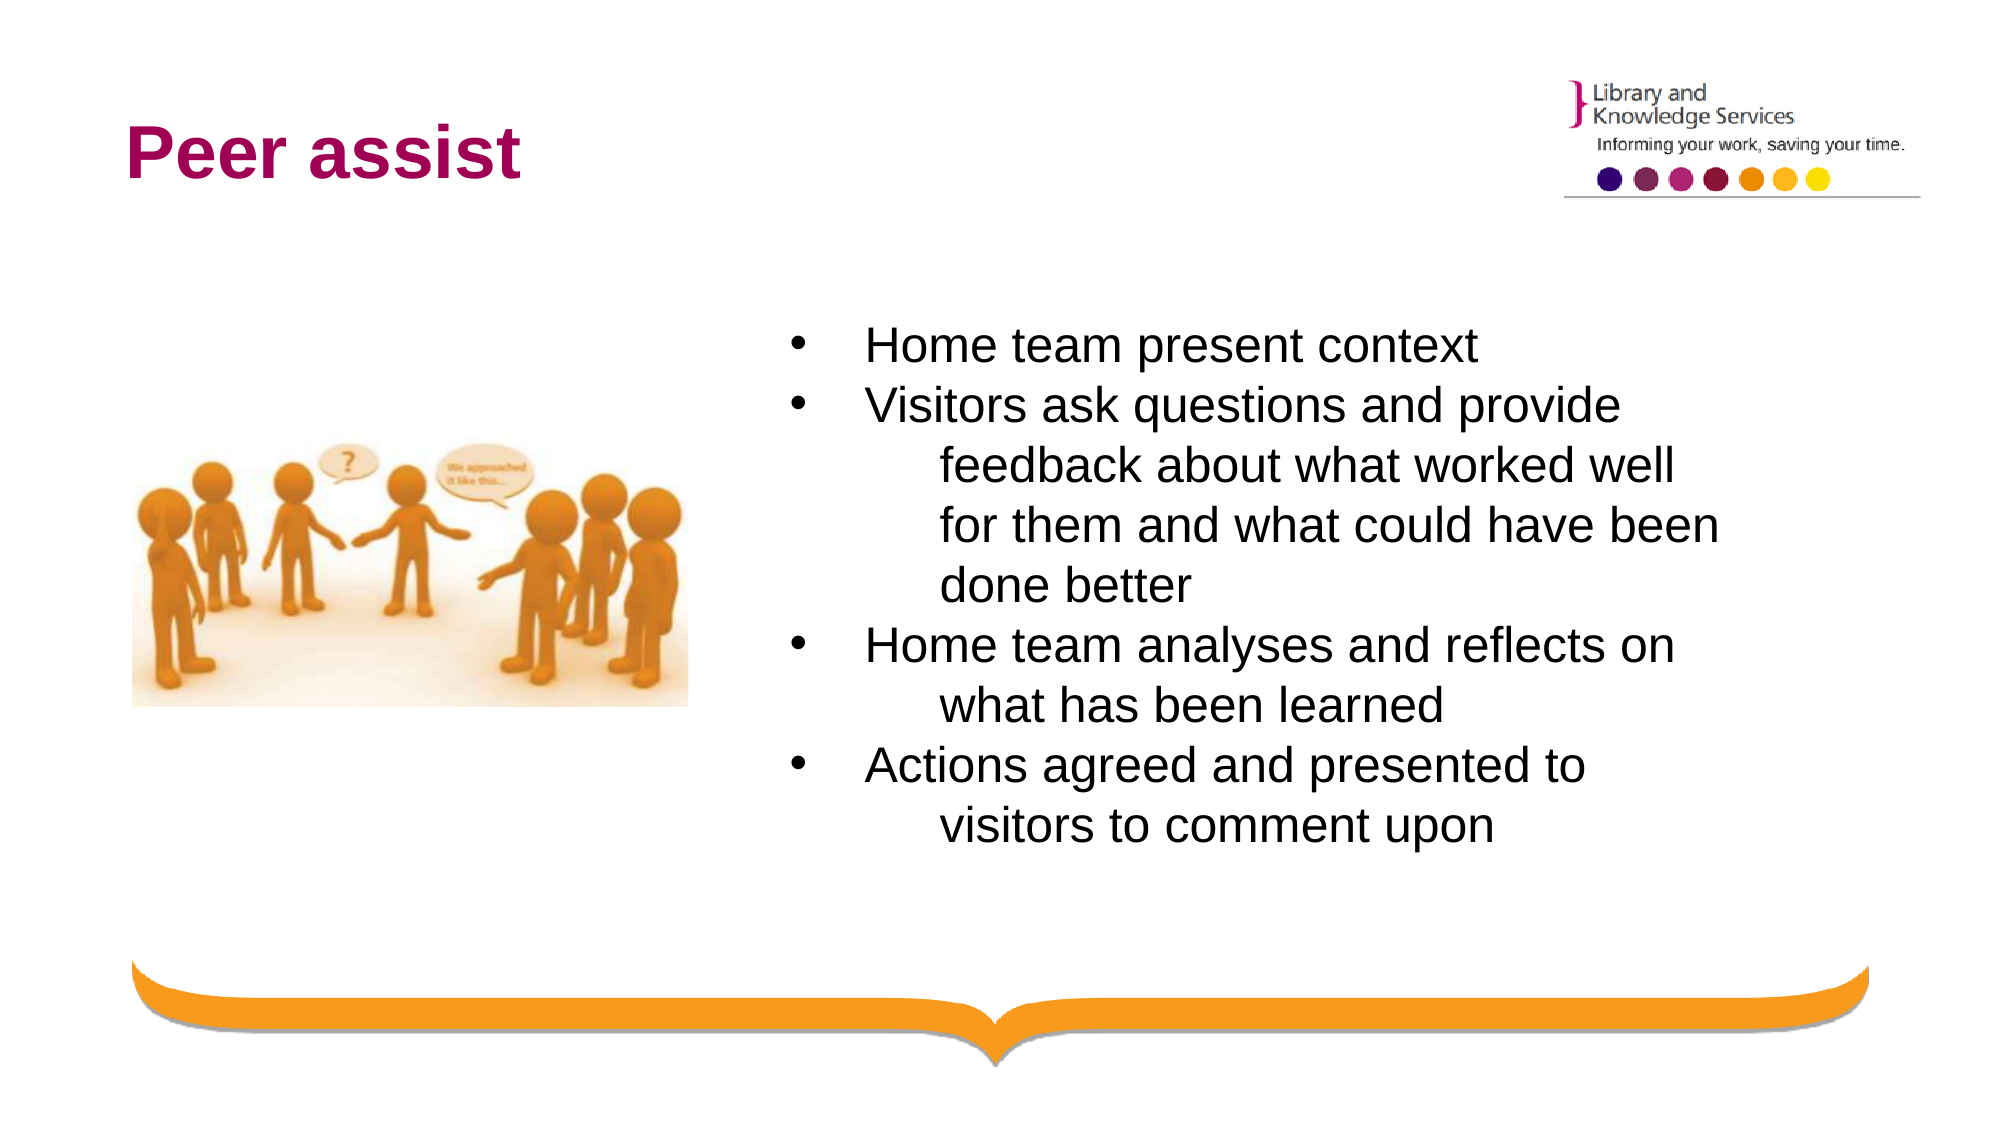

# Peer assist
Home team present context
Visitors ask questions and provide feedback about what worked well for them and what could have been done better
Home team analyses and reflects on what has been learned
Actions agreed and presented to visitors to comment upon